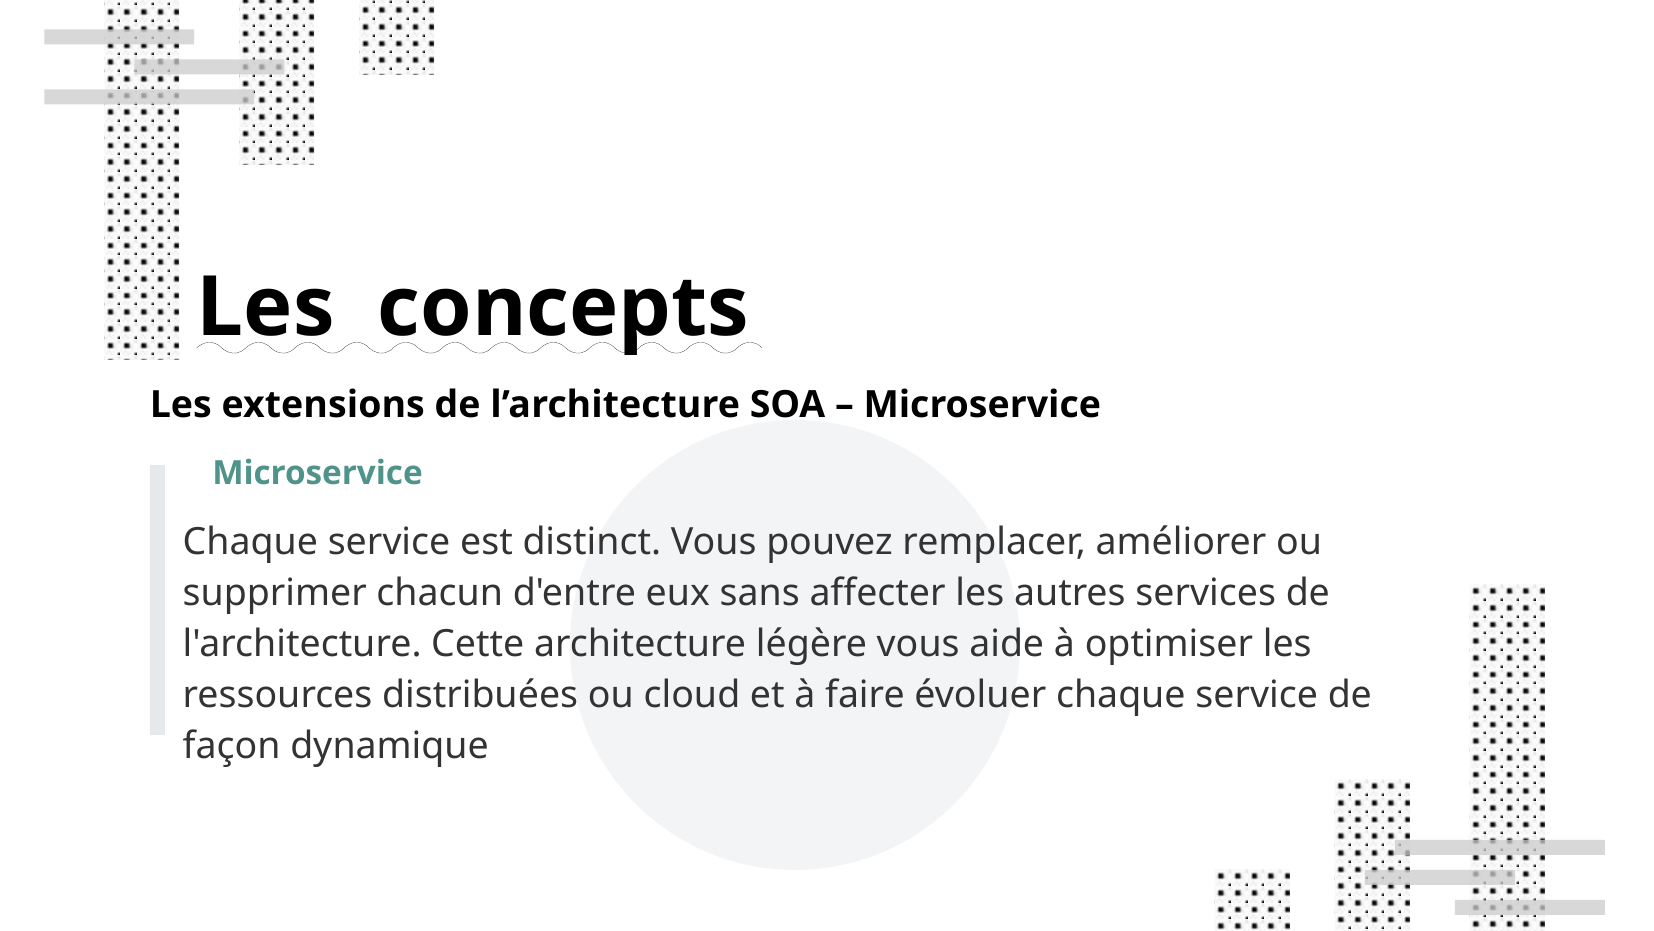

Les concepts
Les extensions de l’architecture SOA – Microservice
Microservice
Chaque service est distinct. Vous pouvez remplacer, améliorer ou supprimer chacun d'entre eux sans affecter les autres services de l'architecture. Cette architecture légère vous aide à optimiser les ressources distribuées ou cloud et à faire évoluer chaque service de façon dynamique